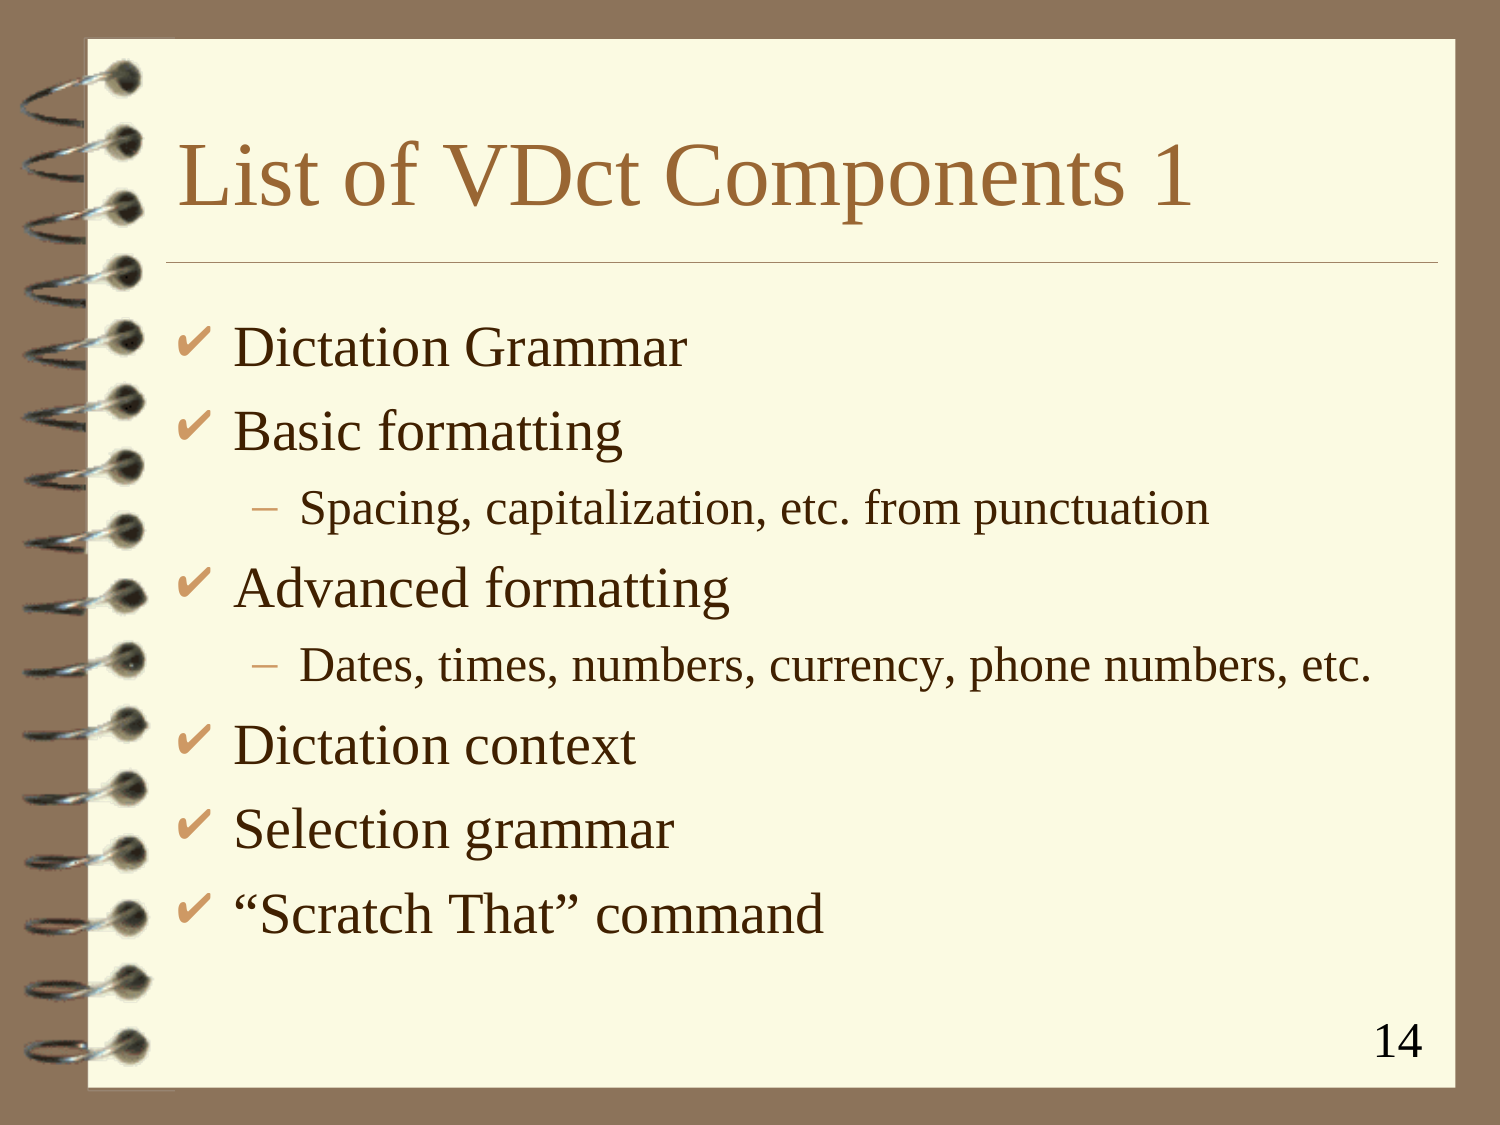

# List of VDct Components 1
Dictation Grammar
Basic formatting
Spacing, capitalization, etc. from punctuation
Advanced formatting
Dates, times, numbers, currency, phone numbers, etc.
Dictation context
Selection grammar
“Scratch That” command
14